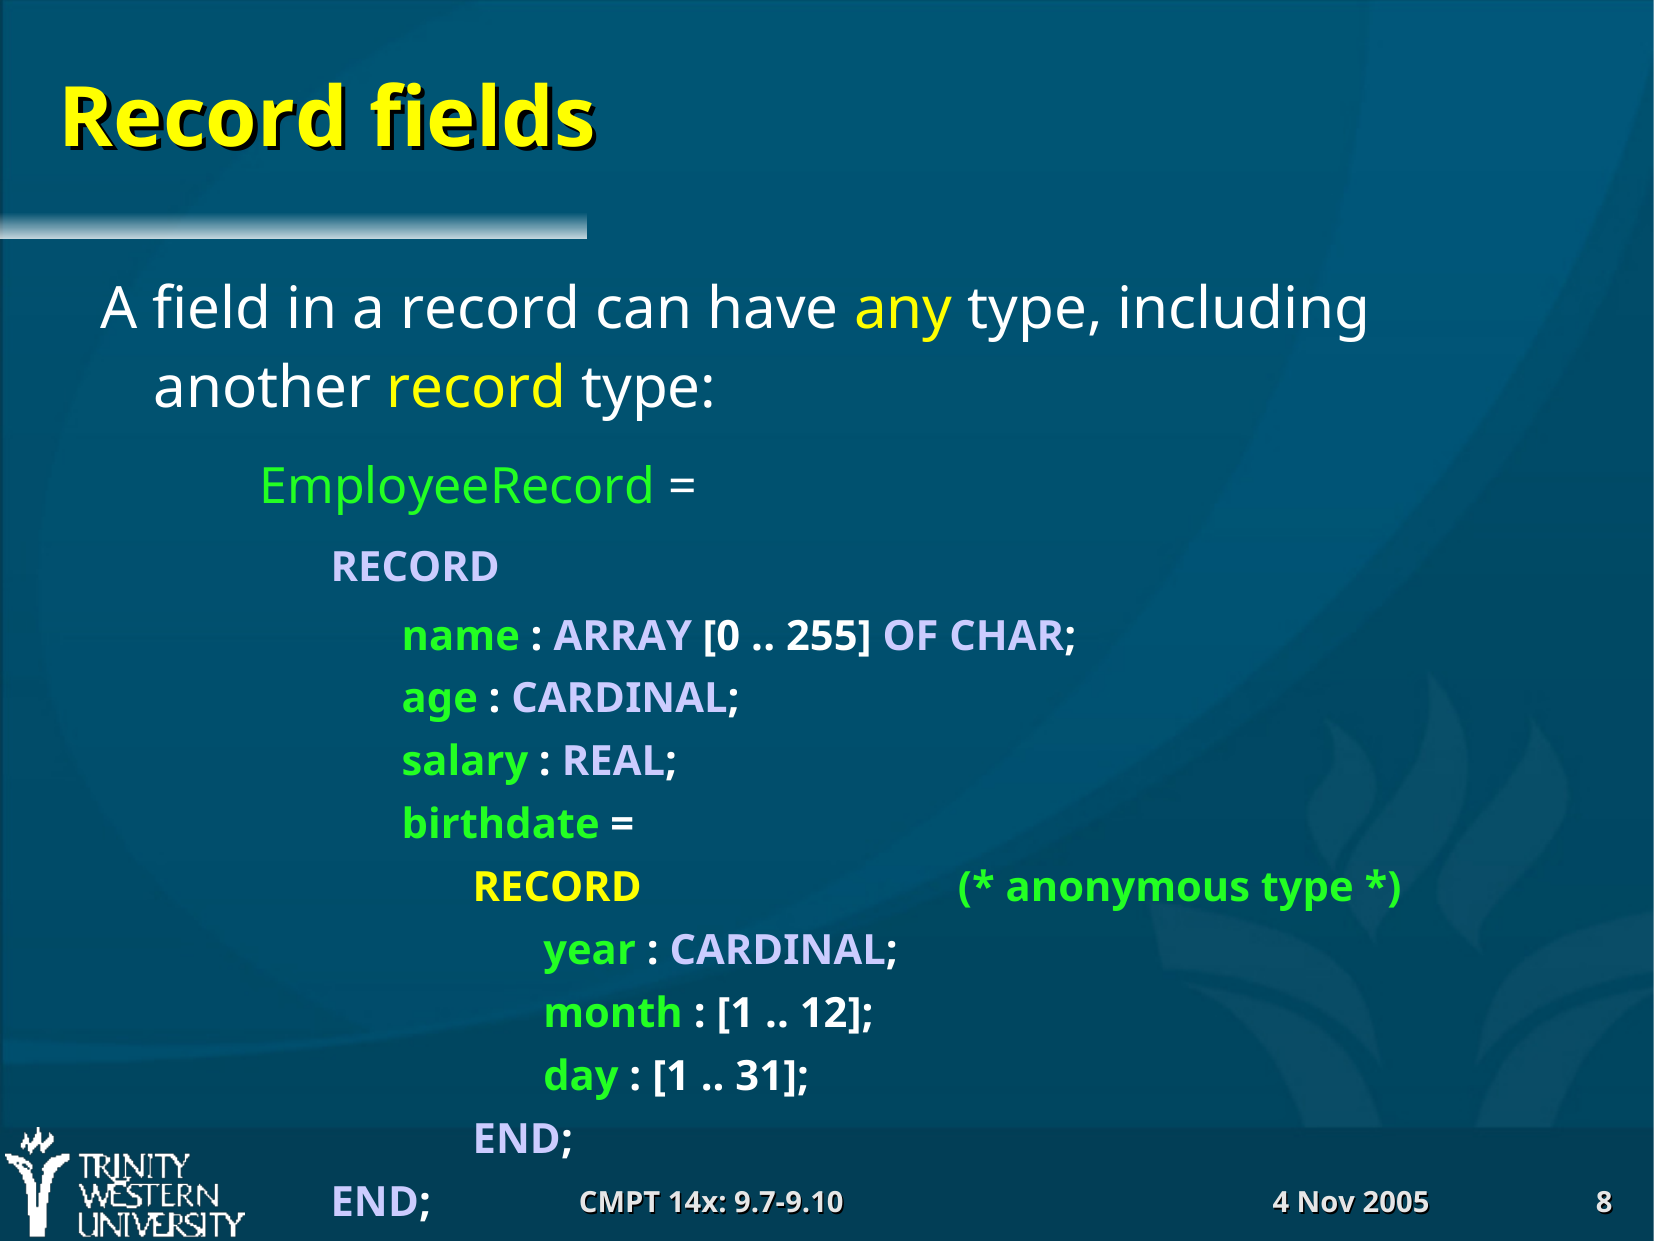

# Record fields
A field in a record can have any type, including another record type:
EmployeeRecord =
RECORD
name : ARRAY [0 .. 255] OF CHAR;
age : CARDINAL;
salary : REAL;
birthdate =
RECORD					(* anonymous type *)
year : CARDINAL;
month : [1 .. 12];
day : [1 .. 31];
END;
END;
emp1.birthdate.month := 6;
CMPT 14x: 9.7-9.10
4 Nov 2005
8